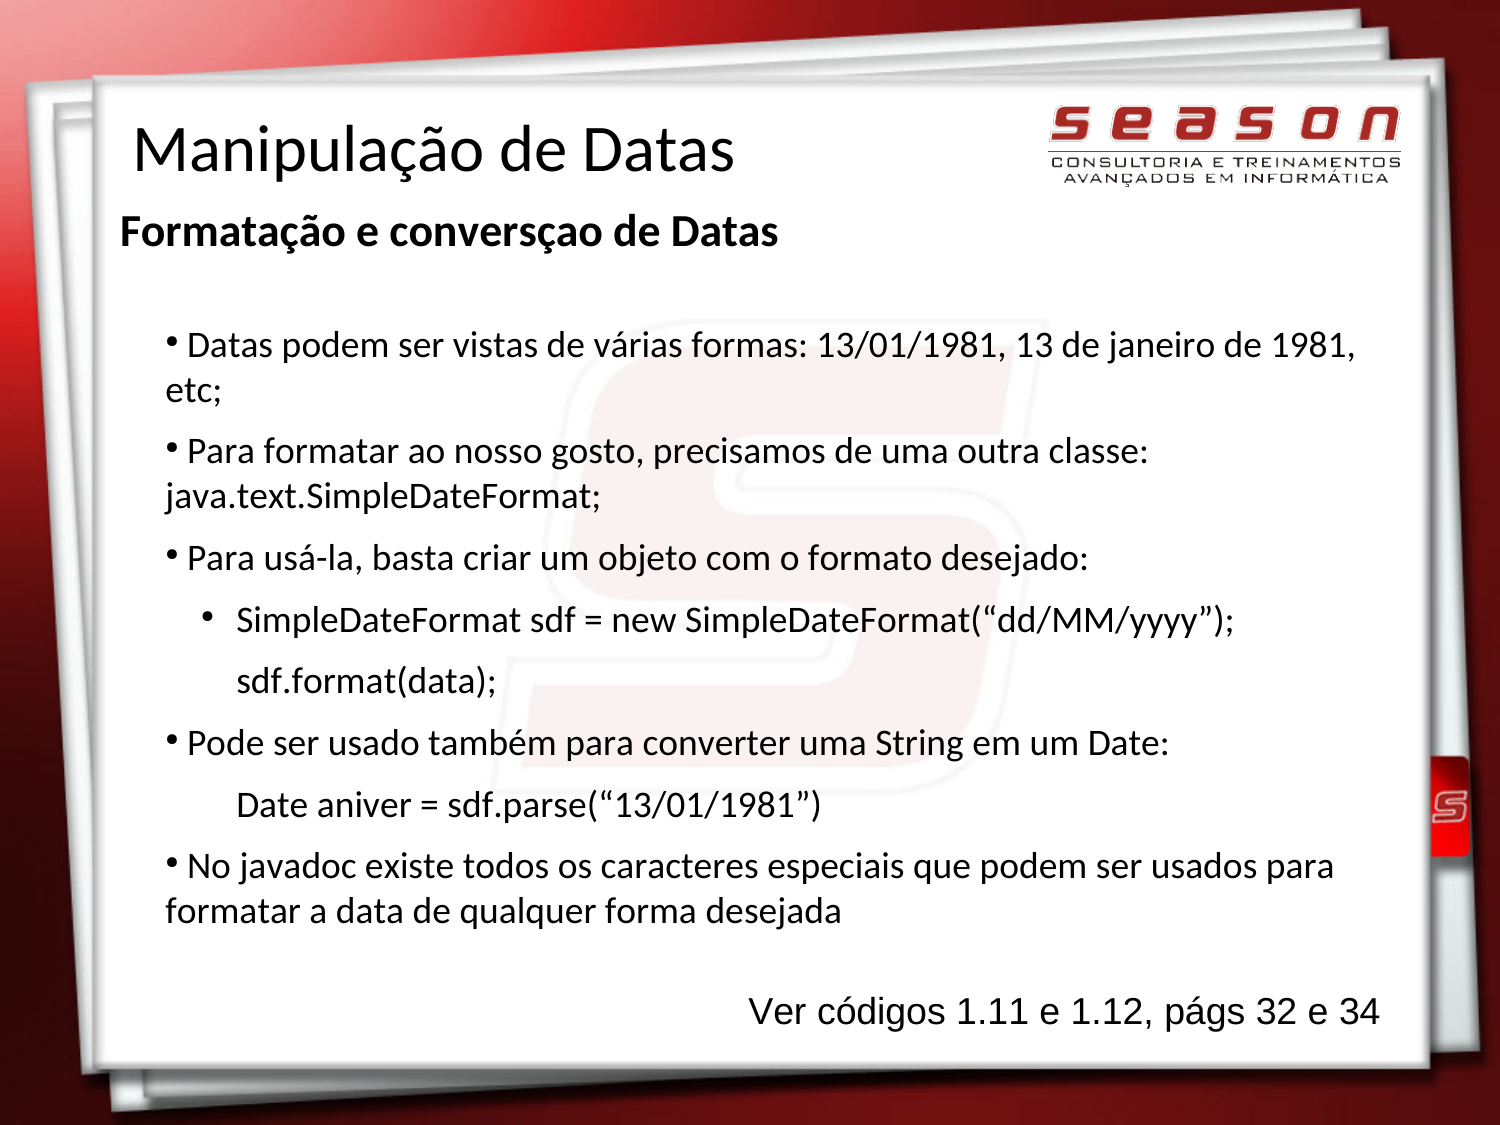

# Manipulação de Datas
Formatação e conversçao de Datas
 Datas podem ser vistas de várias formas: 13/01/1981, 13 de janeiro de 1981, etc;
 Para formatar ao nosso gosto, precisamos de uma outra classe: java.text.SimpleDateFormat;
 Para usá-la, basta criar um objeto com o formato desejado:
SimpleDateFormat sdf = new SimpleDateFormat(“dd/MM/yyyy”);
sdf.format(data);
 Pode ser usado também para converter uma String em um Date:
Date aniver = sdf.parse(“13/01/1981”)
 No javadoc existe todos os caracteres especiais que podem ser usados para formatar a data de qualquer forma desejada
Ver códigos 1.11 e 1.12, págs 32 e 34